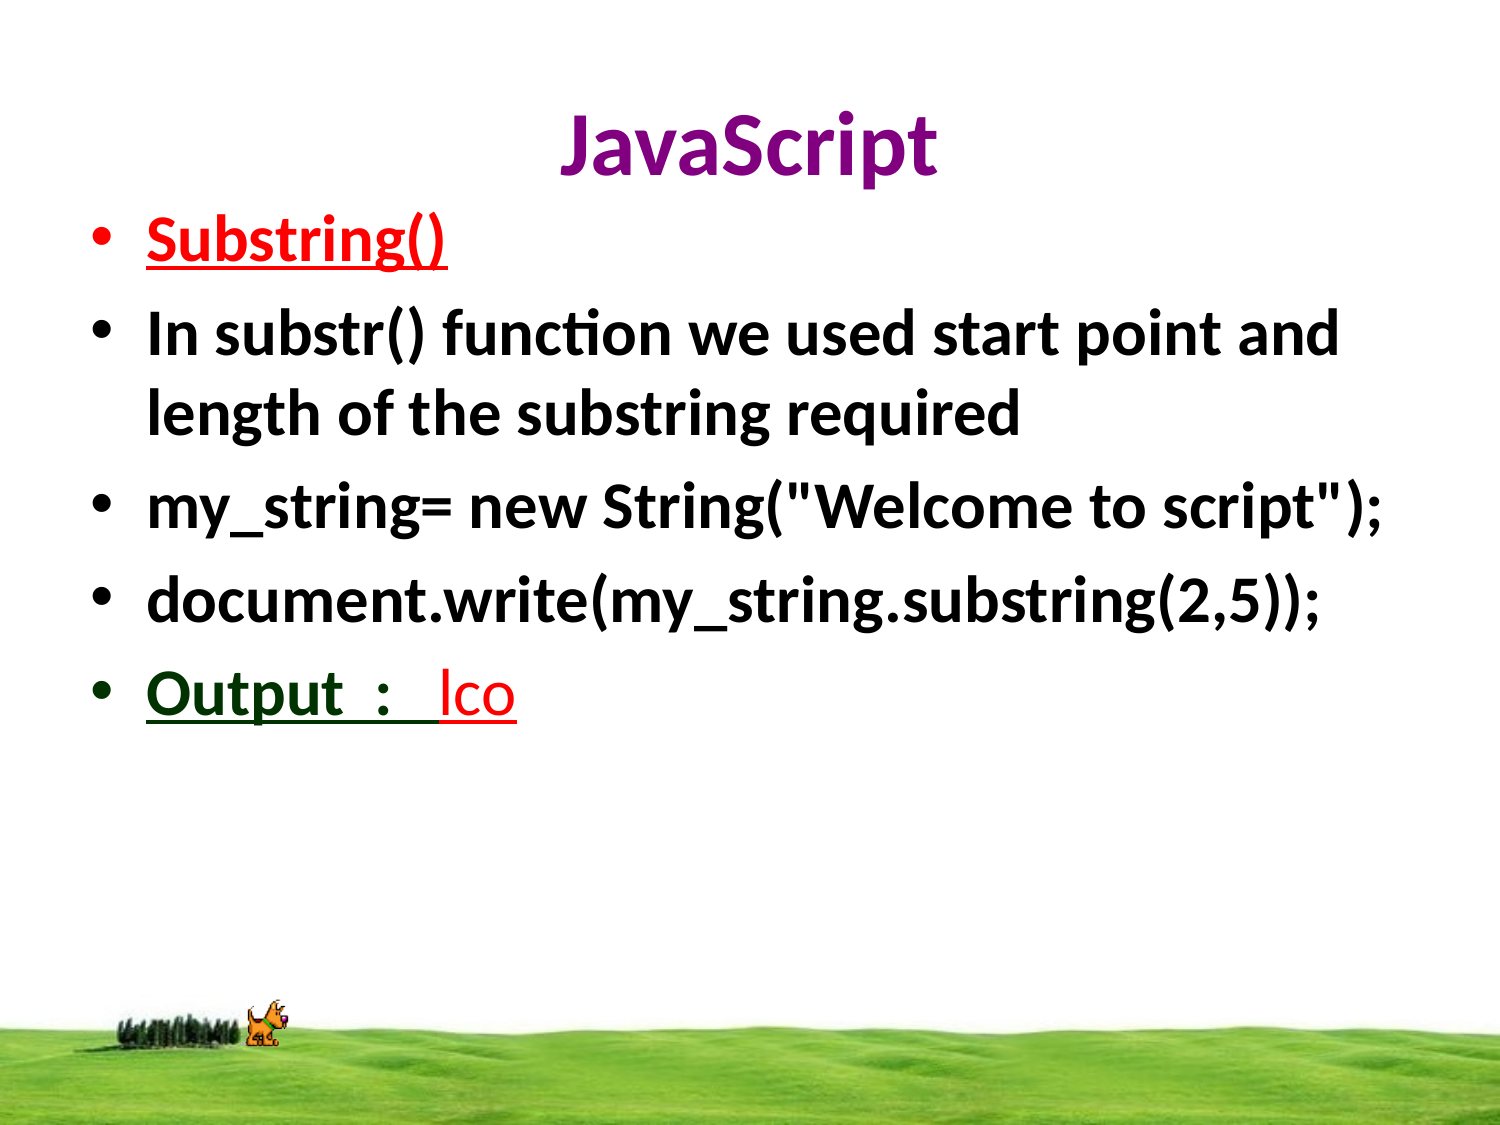

# JavaScript
Substring()
In substr() function we used start point and length of the substring required
my_string= new String("Welcome to script");
document.write(my_string.substring(2,5));
Output : lco